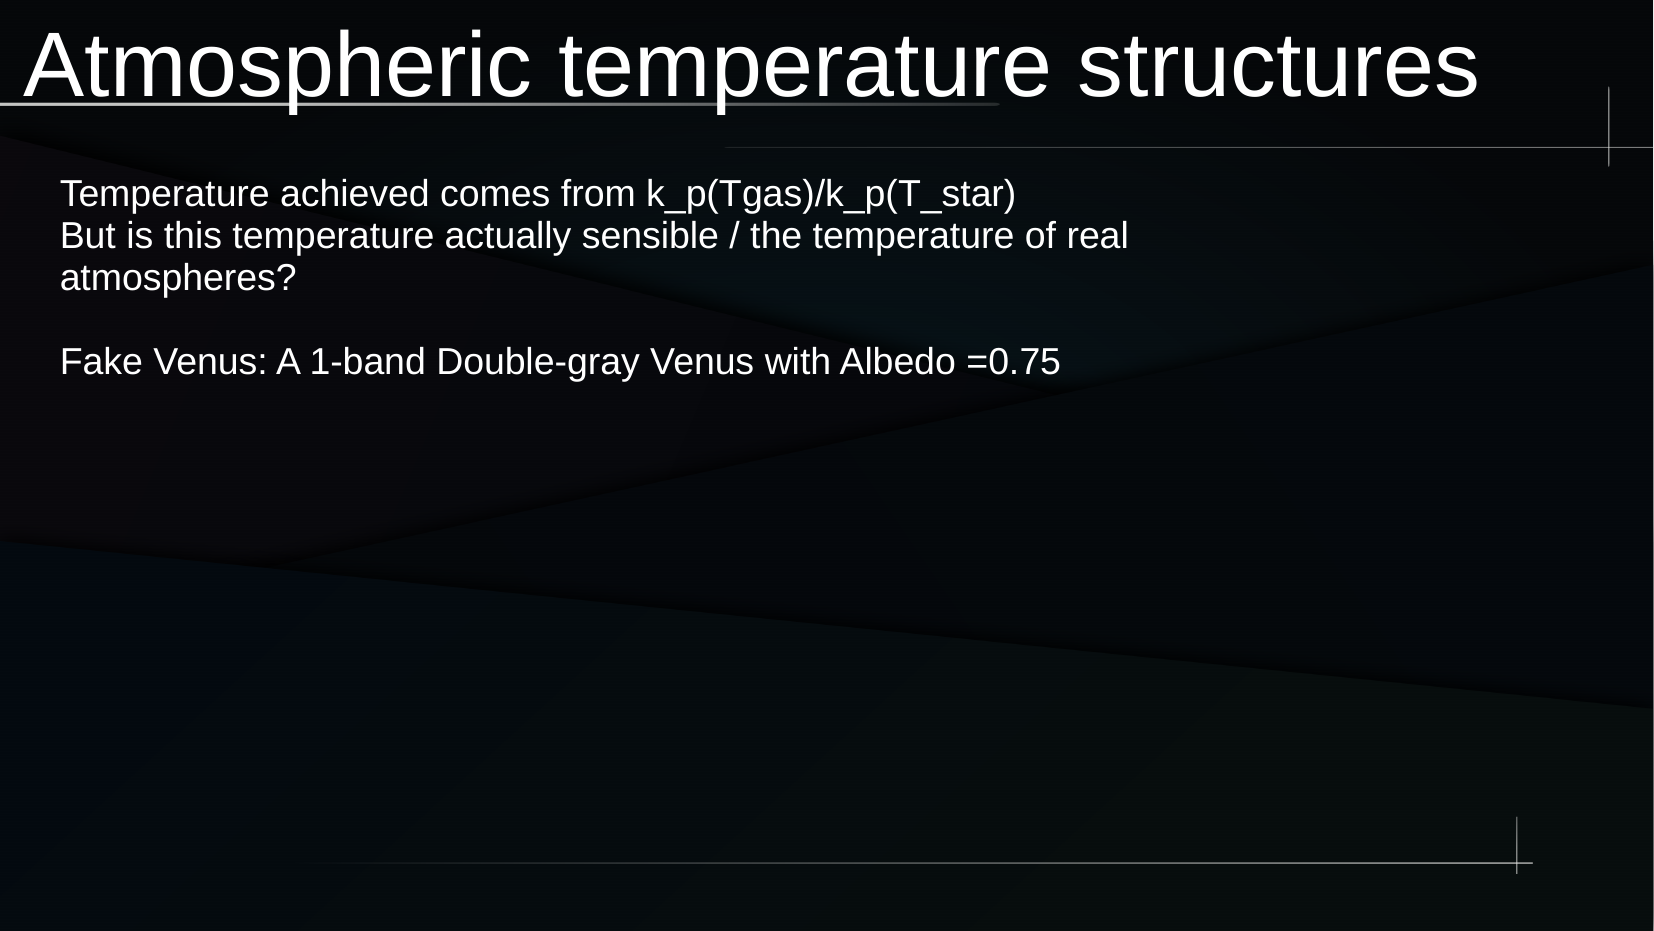

# Atmospheric temperature structures
Temperature achieved comes from k_p(Tgas)/k_p(T_star)
But is this temperature actually sensible / the temperature of real atmospheres?
Fake Venus: A 1-band Double-gray Venus with Albedo =0.75